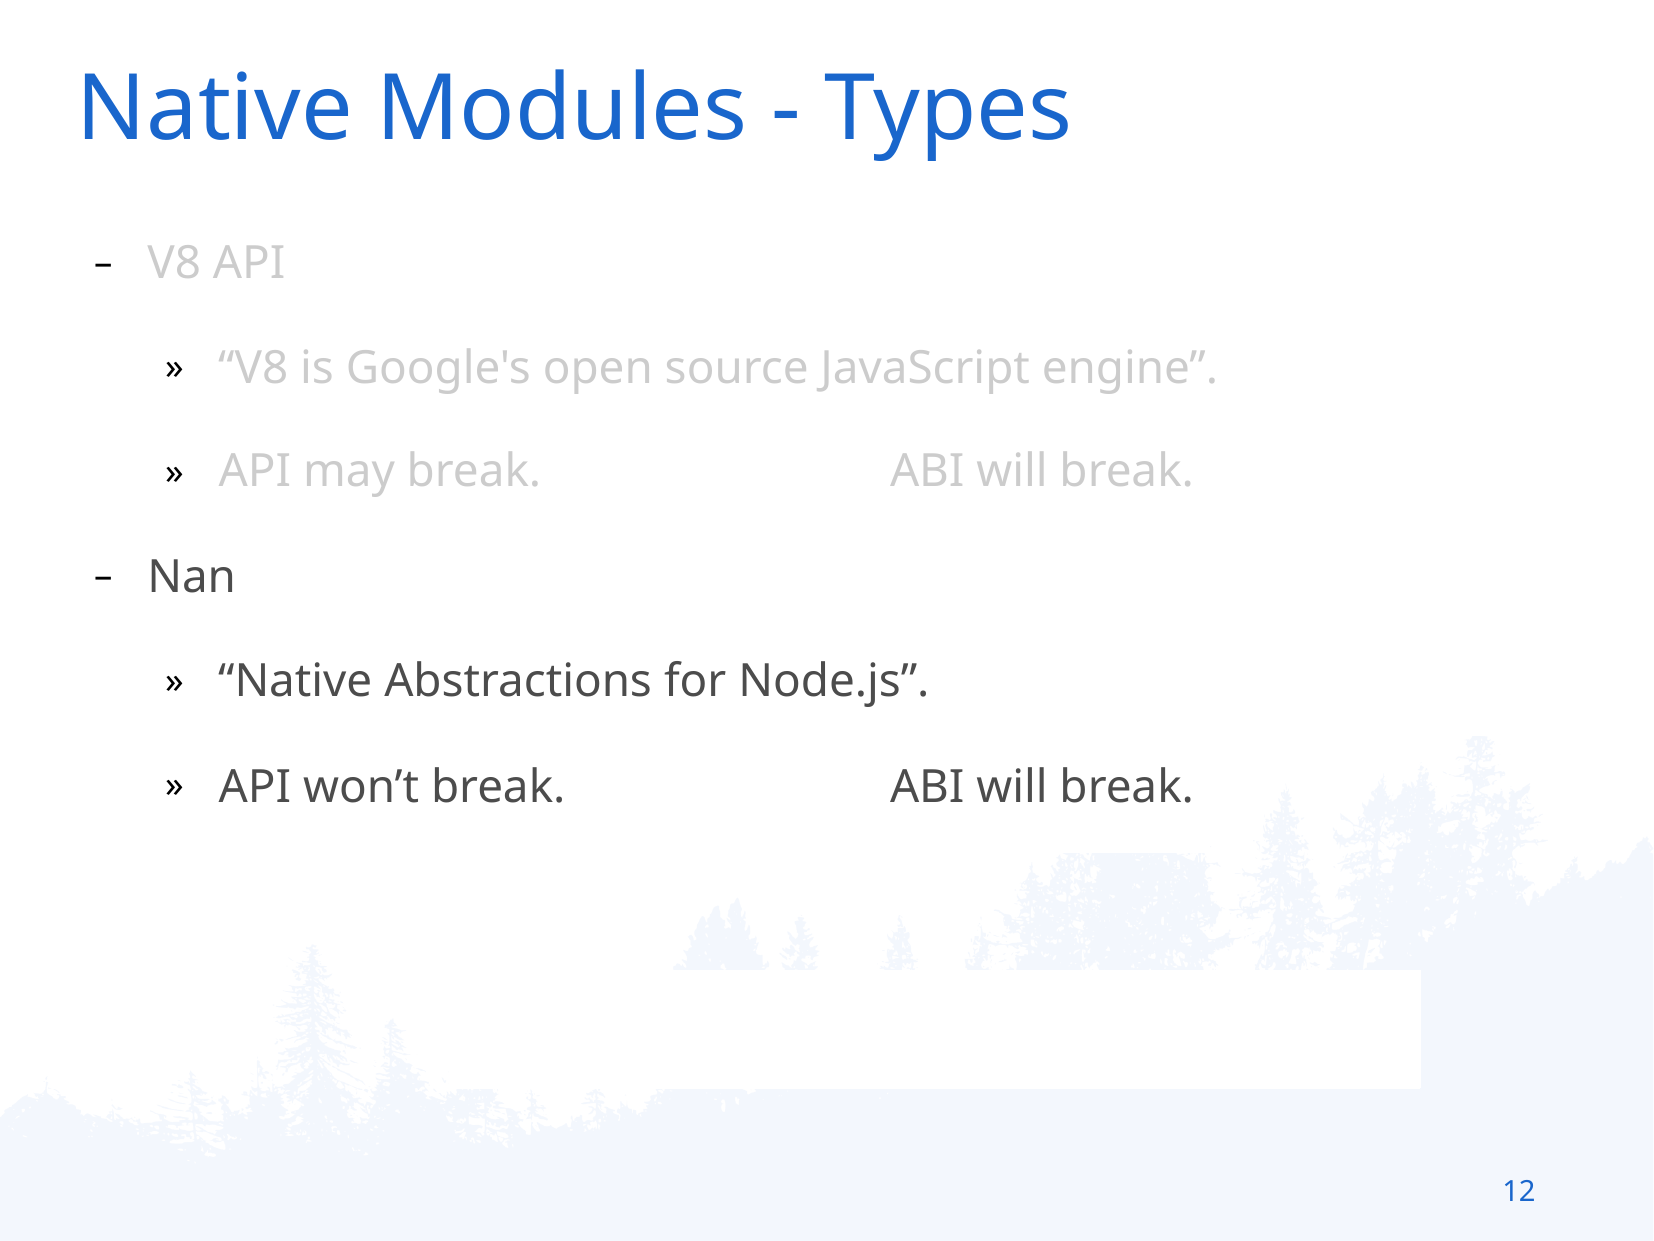

Native Modules - Types
# V8 API
“V8 is Google's open source JavaScript engine”.
Nan
“Native Abstractions for Node.js”.
| API may break. | ABI will break. |
| --- | --- |
| API won’t break. | ABI will break. |
| --- | --- |
| | |
| --- | --- |
12